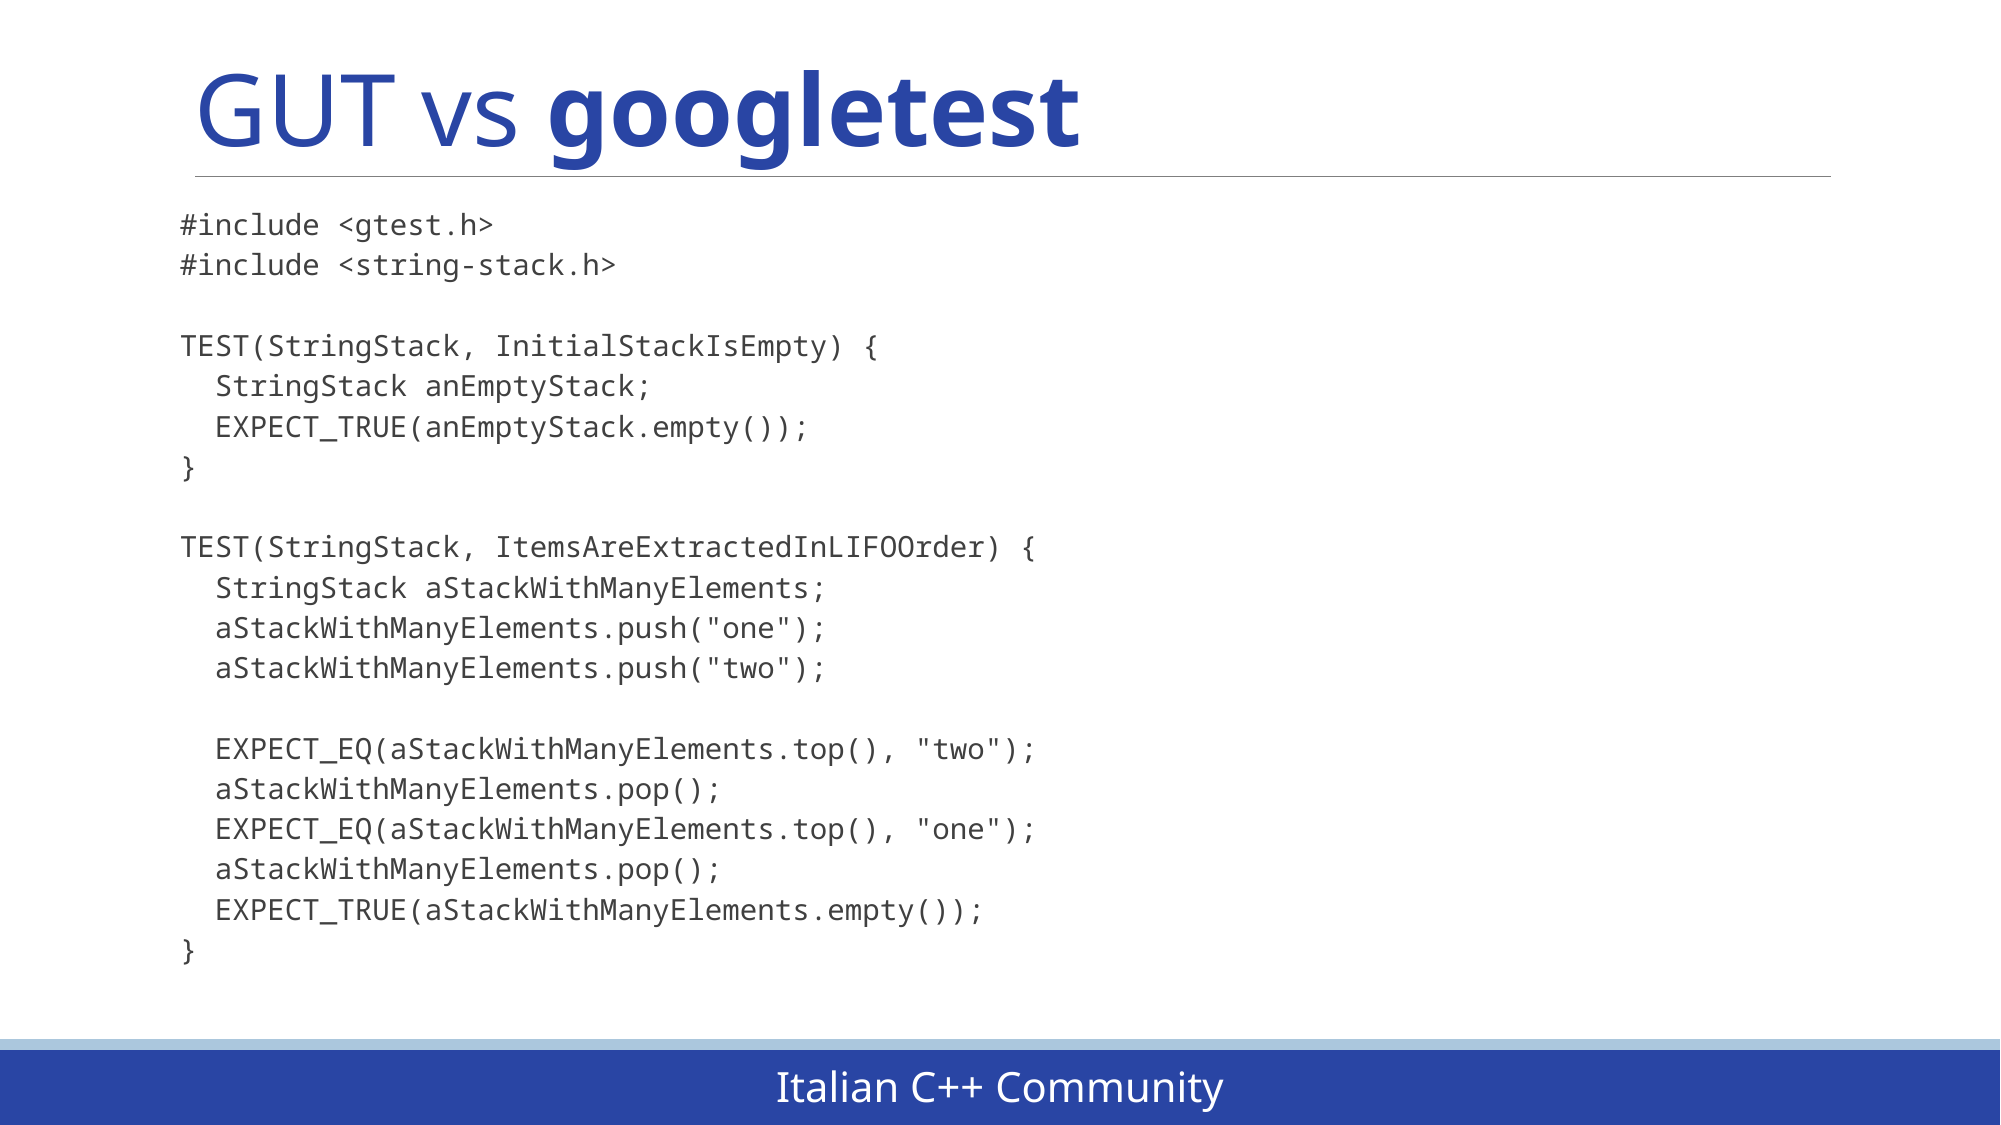

# GUT vs googletest
#include <gtest.h>
#include <string-stack.h>
TEST(StringStack, InitialStackIsEmpty) {
 StringStack anEmptyStack;
 EXPECT_TRUE(anEmptyStack.empty());
}
TEST(StringStack, ItemsAreExtractedInLIFOOrder) {
 StringStack aStackWithManyElements;
 aStackWithManyElements.push("one");
 aStackWithManyElements.push("two");
 EXPECT_EQ(aStackWithManyElements.top(), "two");
 aStackWithManyElements.pop();
 EXPECT_EQ(aStackWithManyElements.top(), "one");
 aStackWithManyElements.pop();
 EXPECT_TRUE(aStackWithManyElements.empty());
}